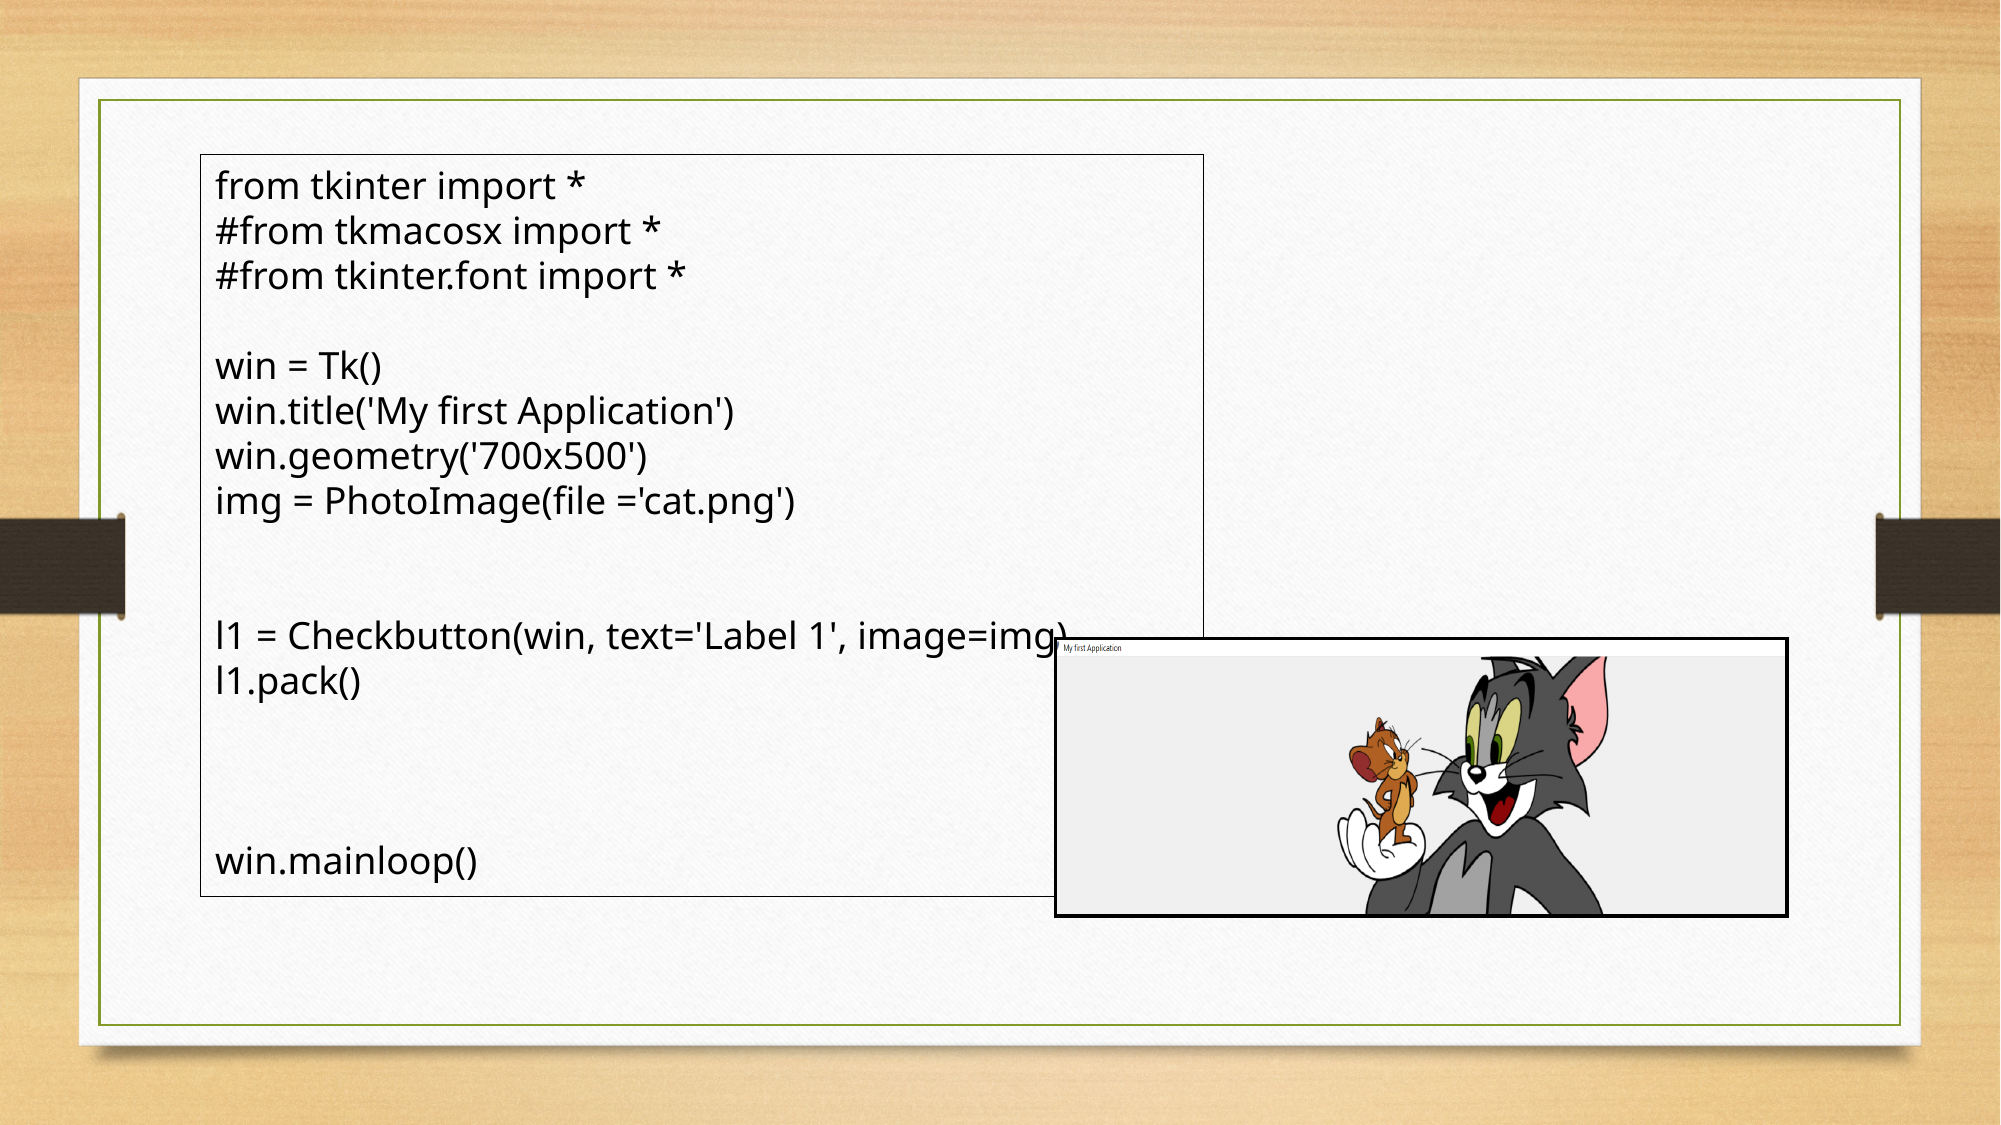

from tkinter import *
#from tkmacosx import *
#from tkinter.font import *
win = Tk()
win.title('My first Application')
win.geometry('700x500')
img = PhotoImage(file ='cat.png')
l1 = Checkbutton(win, text='Label 1', image=img)
l1.pack()
win.mainloop()